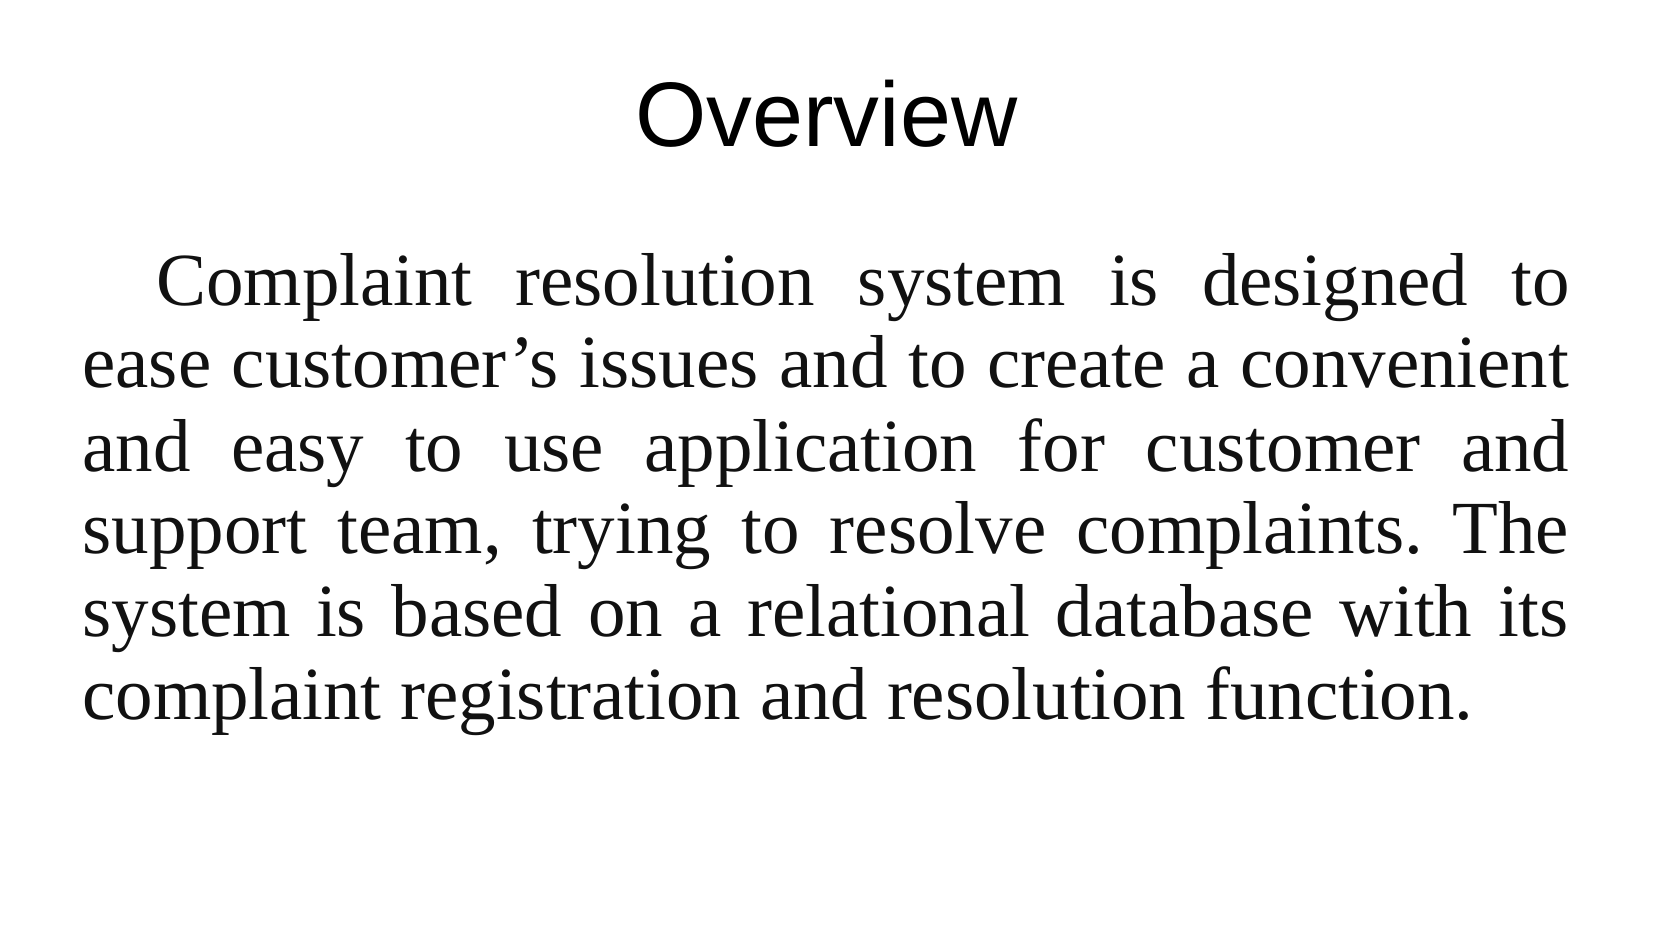

# Overview
	Complaint resolution system is designed to ease customer’s issues and to create a convenient and easy to use application for customer and support team, trying to resolve complaints. The system is based on a relational database with its complaint registration and resolution function.